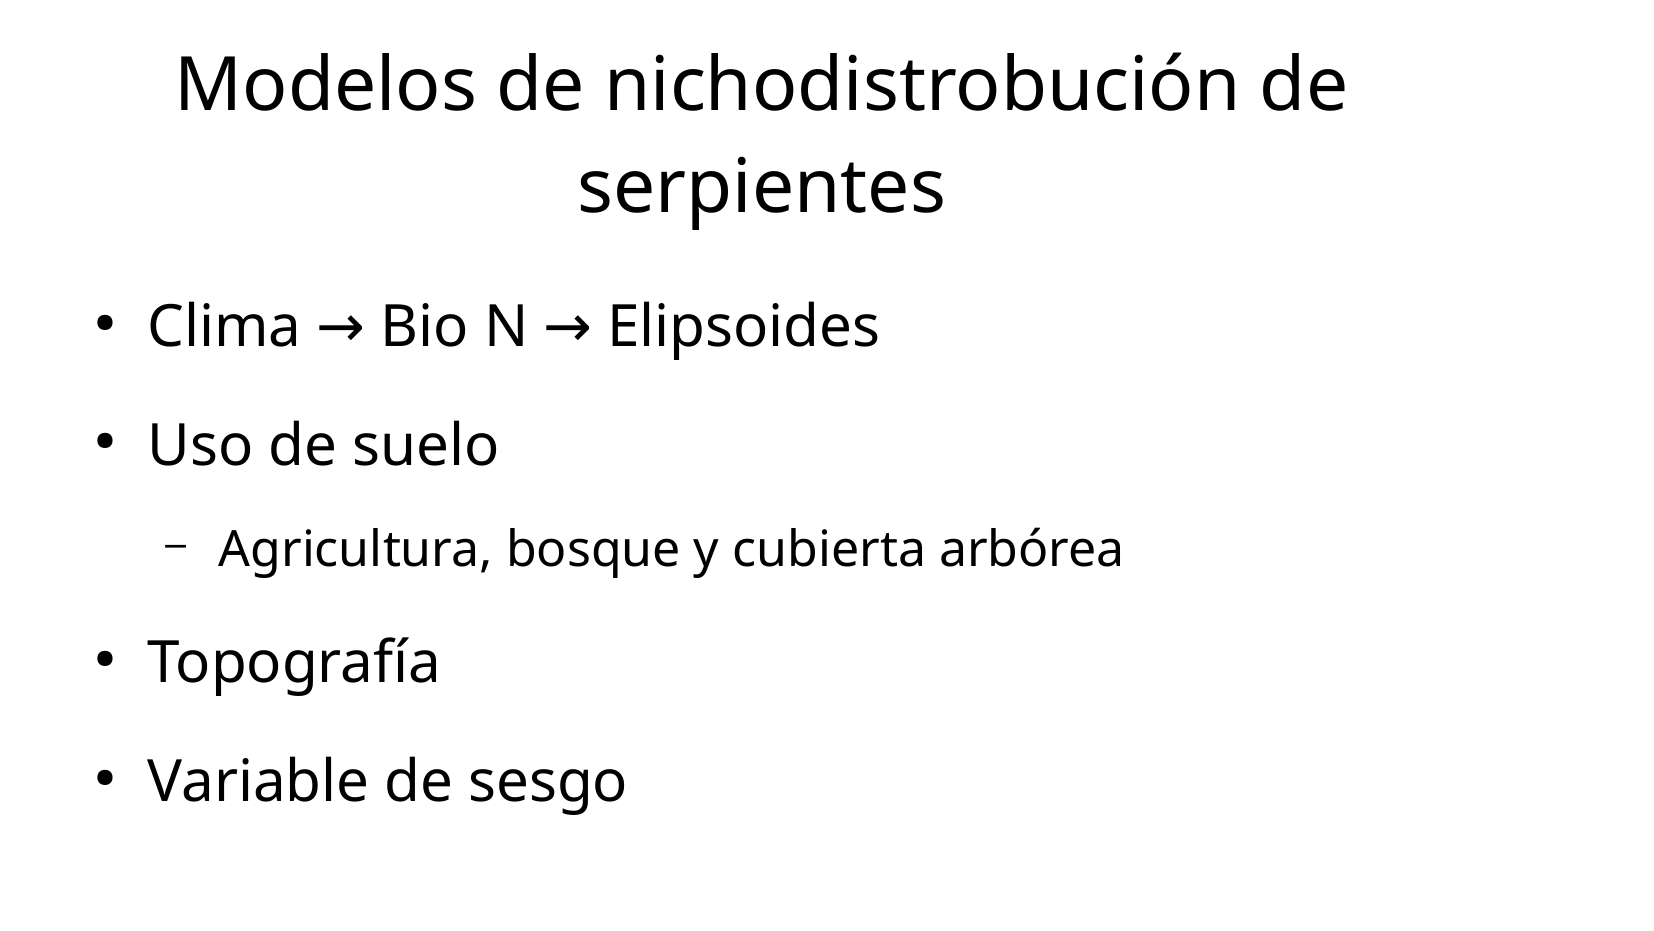

# Modelos de nichodistrobución de serpientes
Clima → Bio N → Elipsoides
Uso de suelo
Agricultura, bosque y cubierta arbórea
Topografía
Variable de sesgo